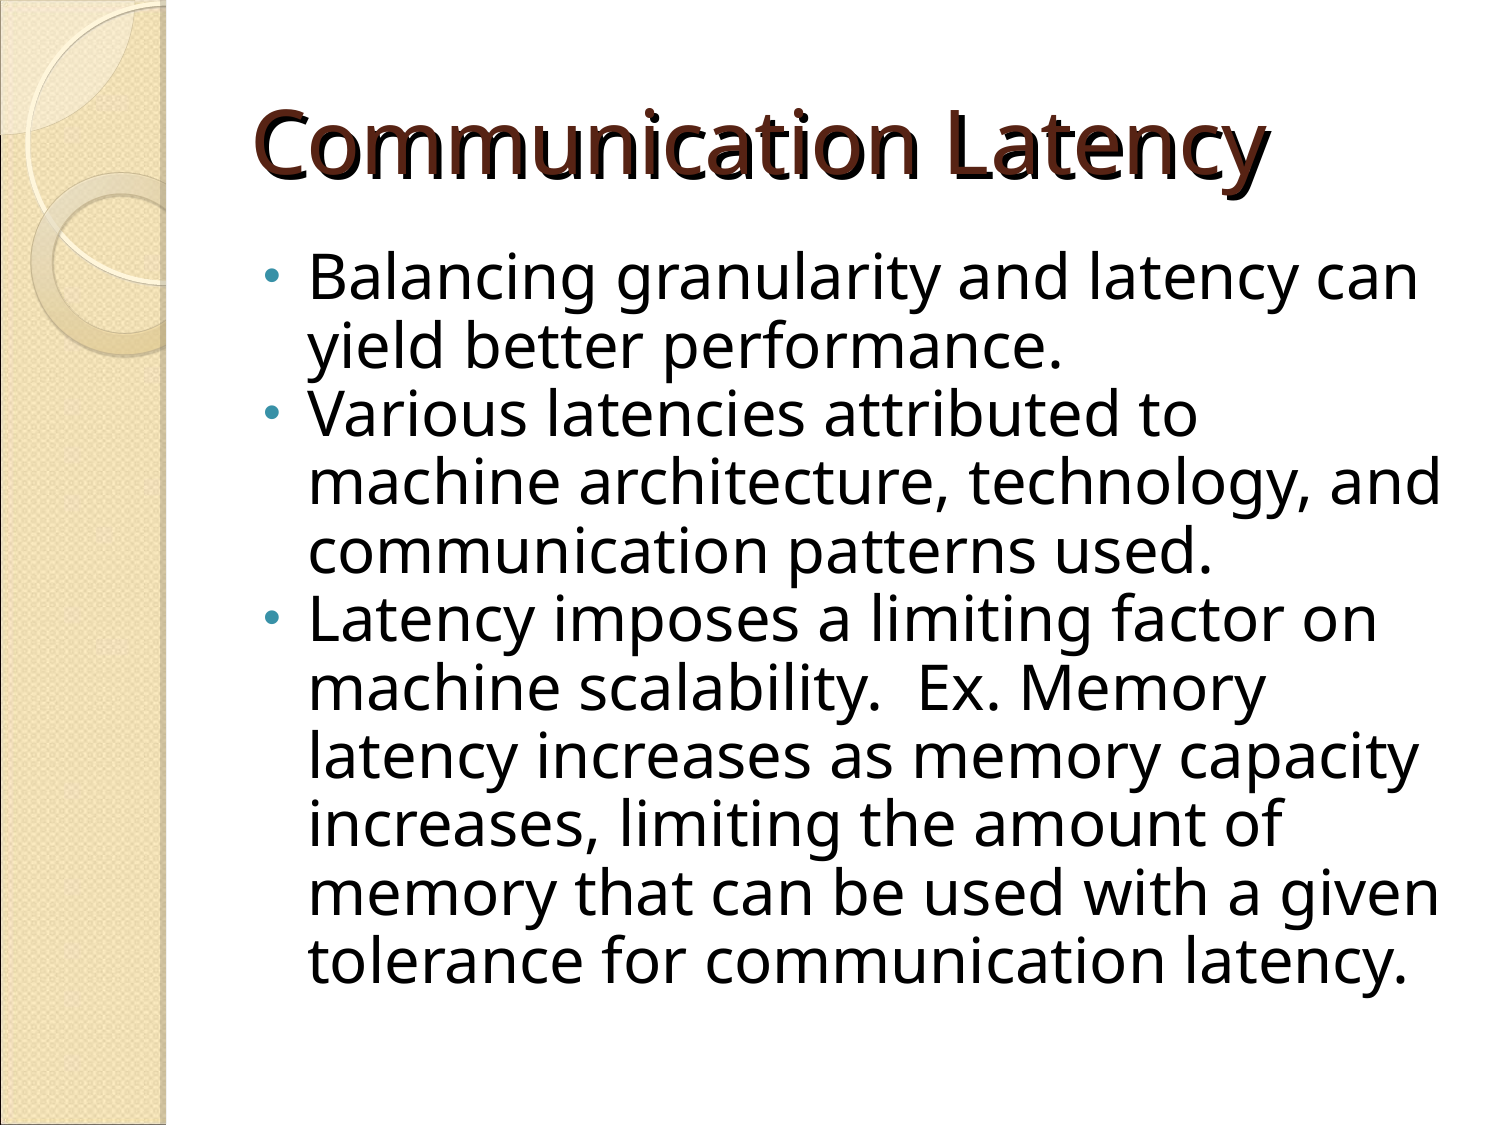

# Communication Latency
Balancing granularity and latency can yield better performance.
Various latencies attributed to machine architecture, technology, and communication patterns used.
Latency imposes a limiting factor on machine scalability. Ex. Memory latency increases as memory capacity increases, limiting the amount of memory that can be used with a given tolerance for communication latency.